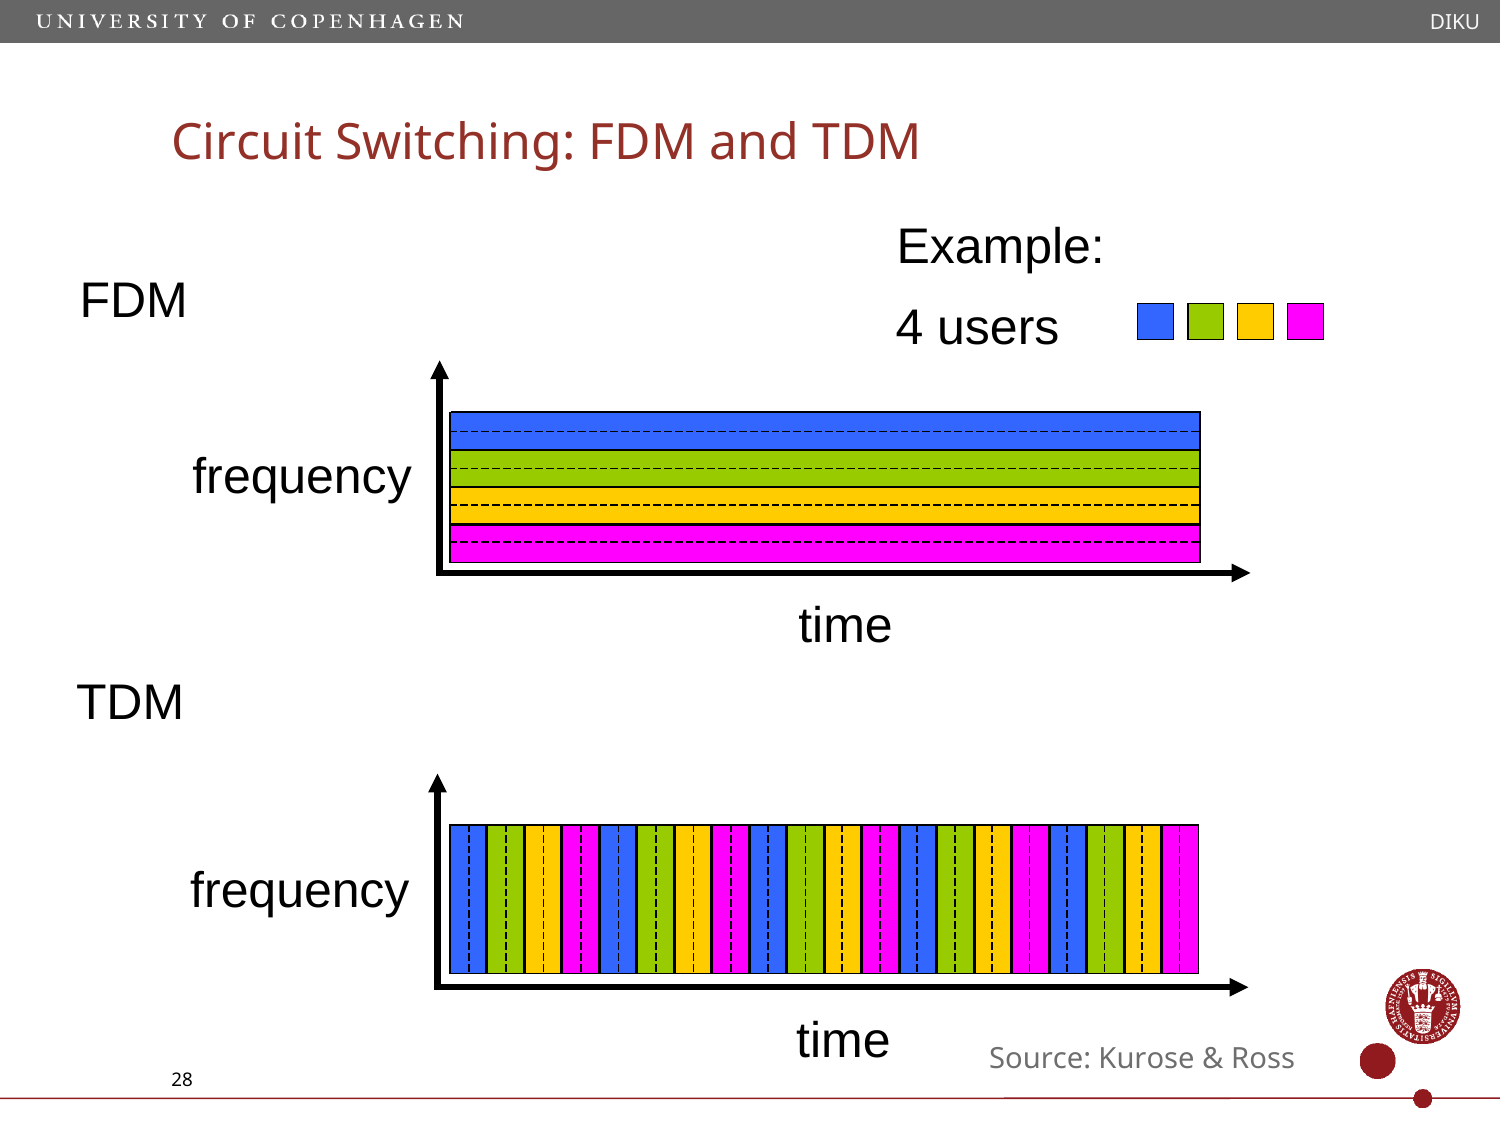

DIKU
Circuit Switching: FDM and TDM
Example:
4 users
FDM
frequency
time
TDM
frequency
time
Source: Kurose & Ross